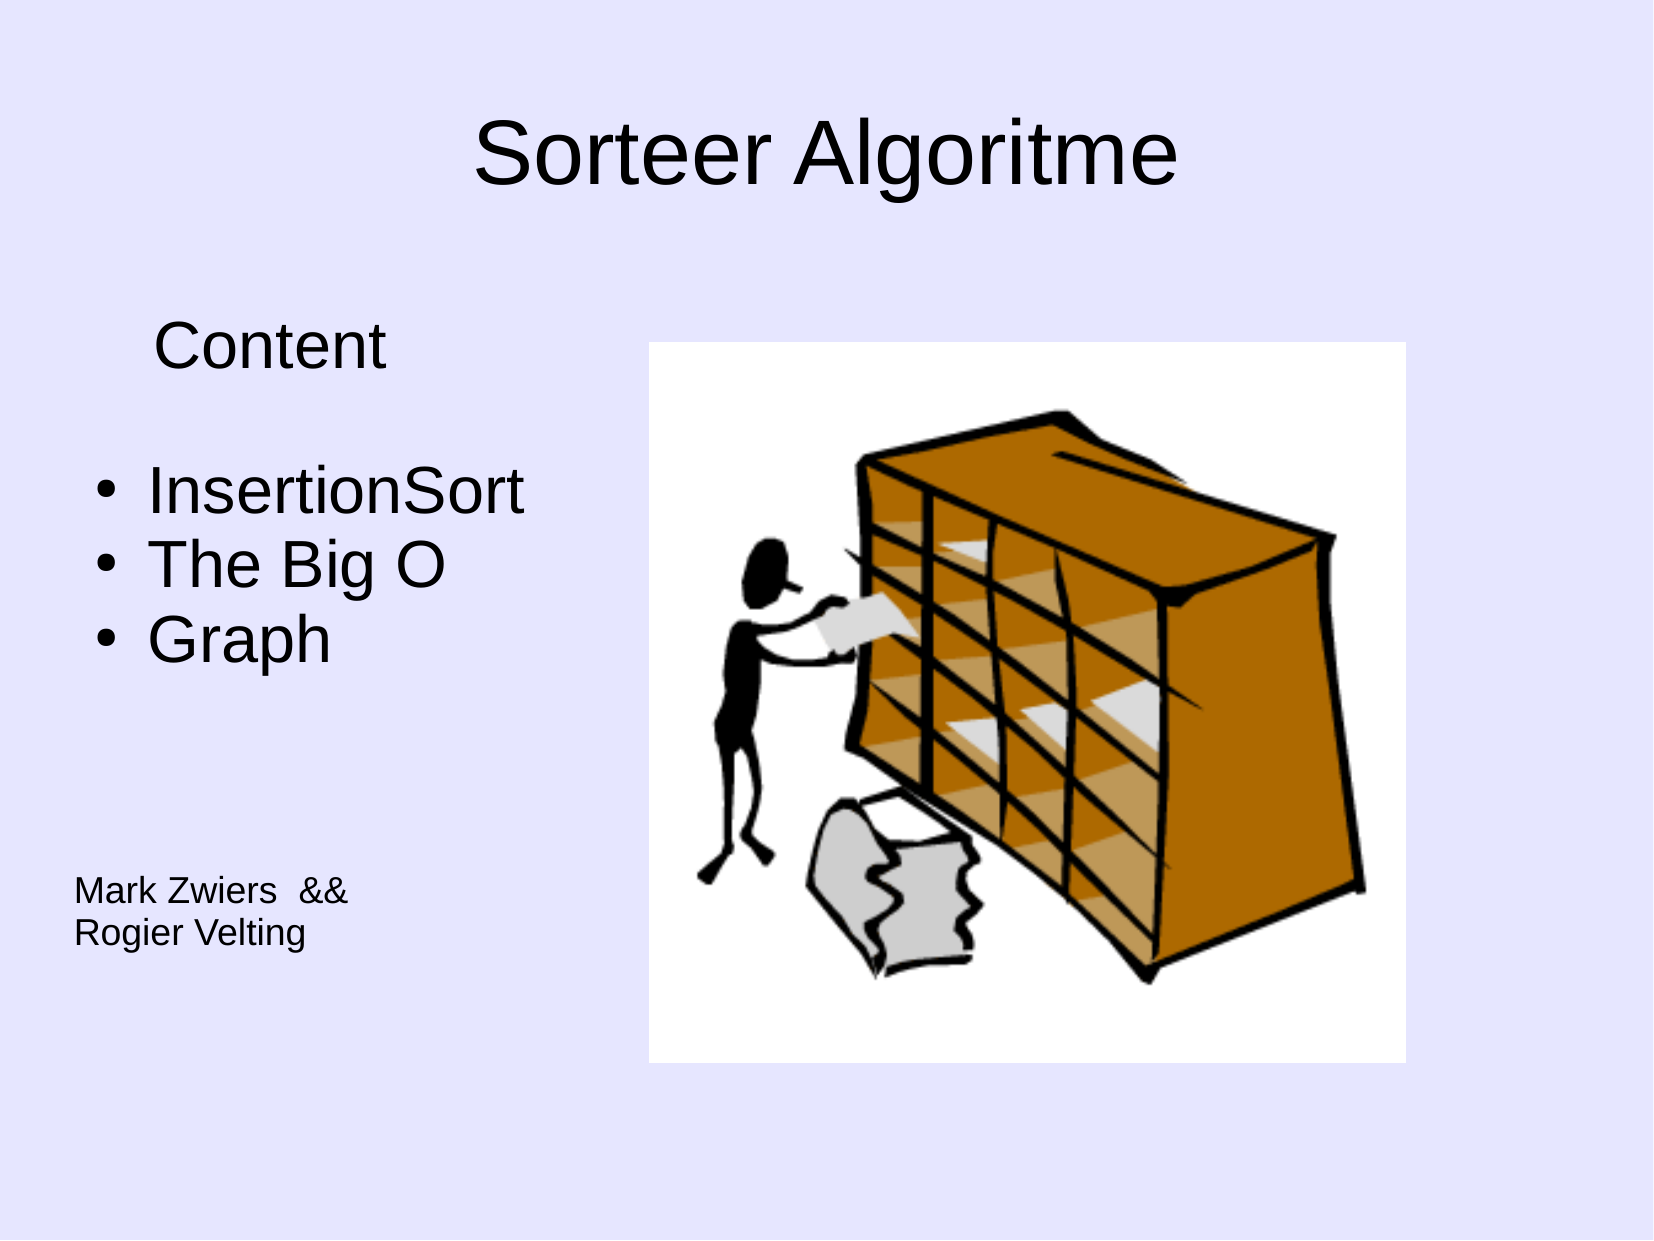

# Sorteer Algoritme
Content
InsertionSort
The Big O
Graph
Mark Zwiers &&
Rogier Velting